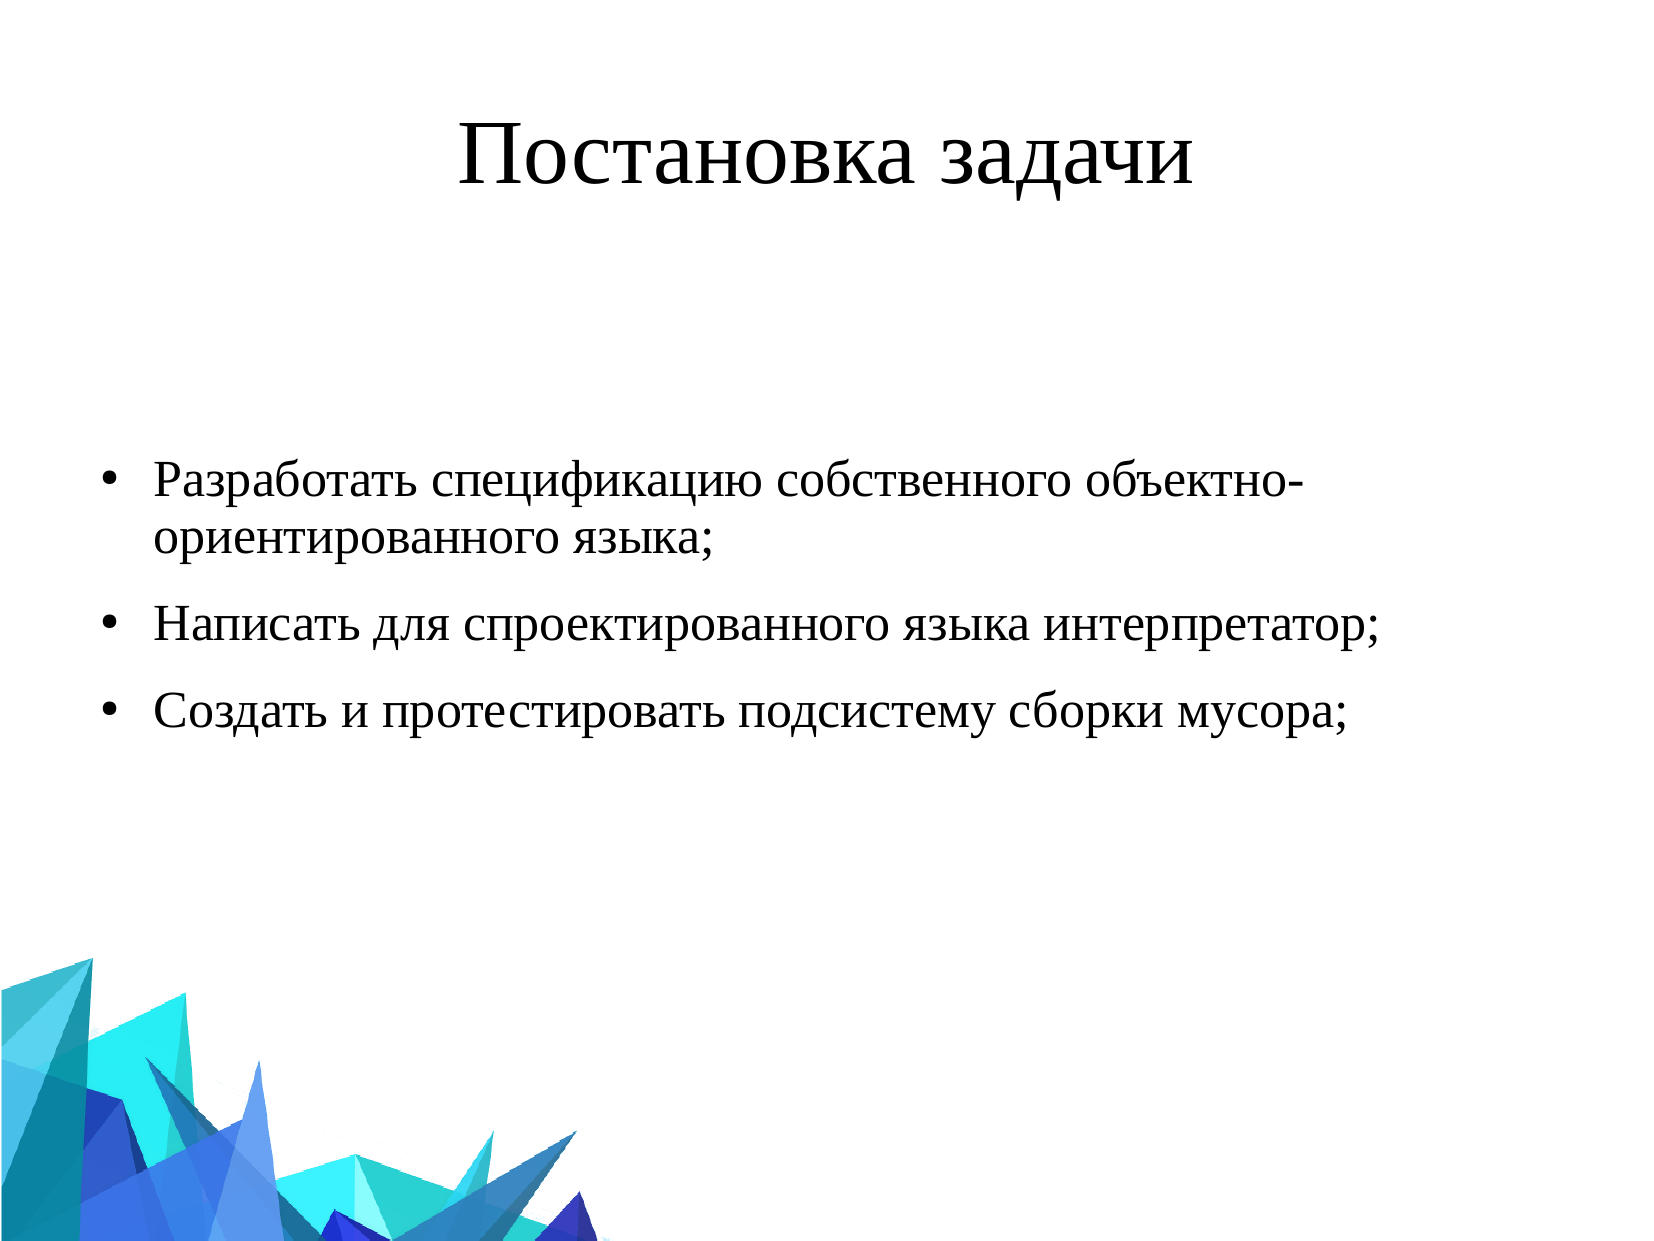

Постановка задачи
# Разработать спецификацию собственного объектно-ориентированного языка;
Написать для спроектированного языка интерпретатор;
Создать и протестировать подсистему сборки мусора;